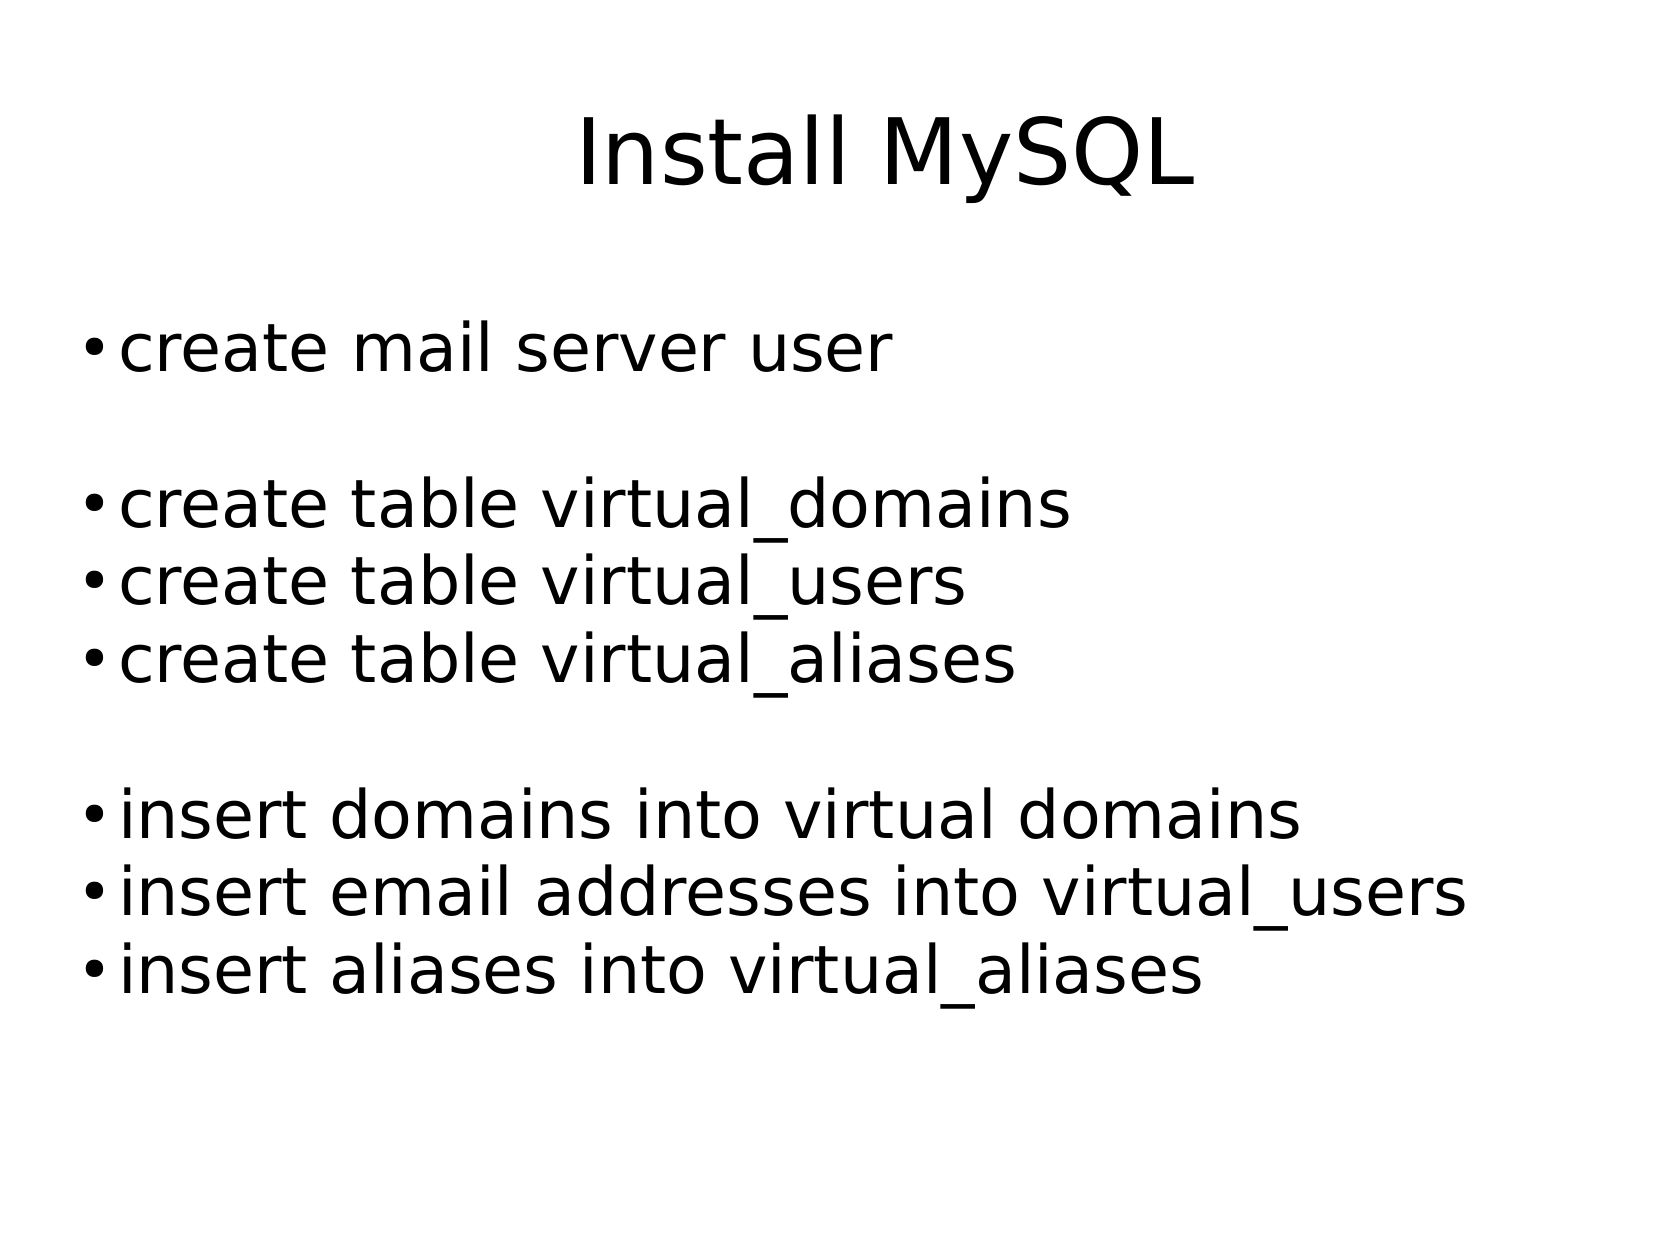

# Install MySQL
create mail server user
create table virtual_domains
create table virtual_users
create table virtual_aliases
insert domains into virtual domains
insert email addresses into virtual_users
insert aliases into virtual_aliases